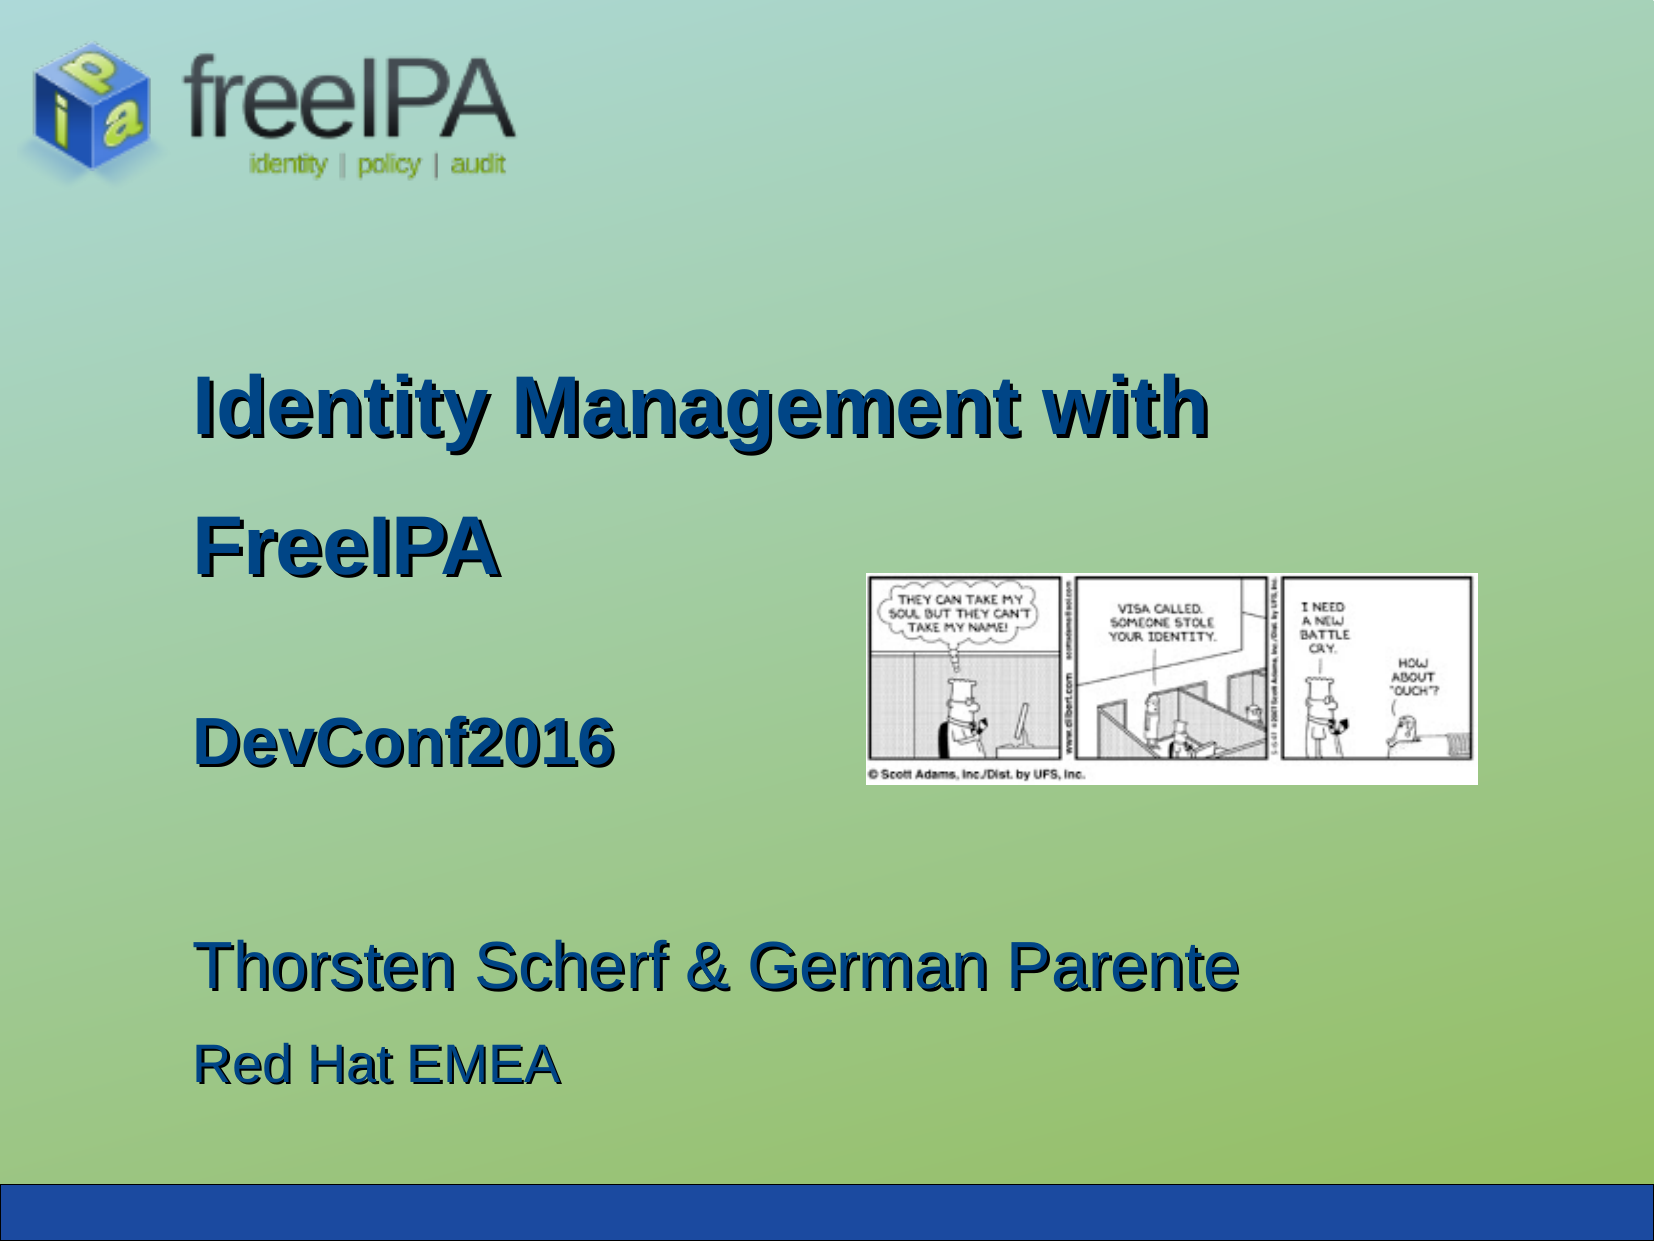

Identity Management with FreeIPA
DevConf2016
Thorsten Scherf & German Parente
Red Hat EMEA